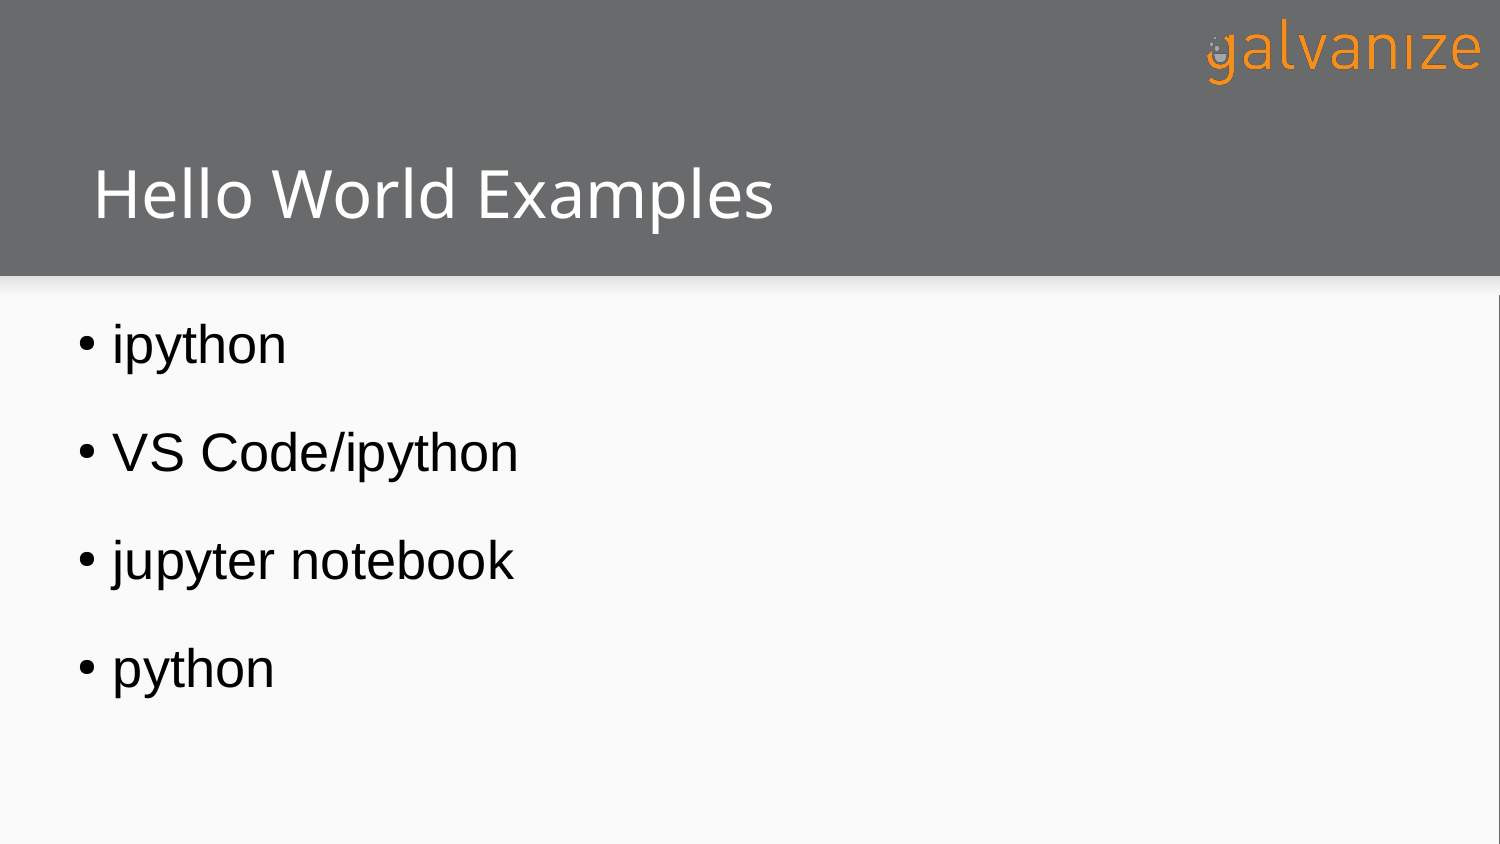

# Hello World Examples
ipython
VS Code/ipython
jupyter notebook
python